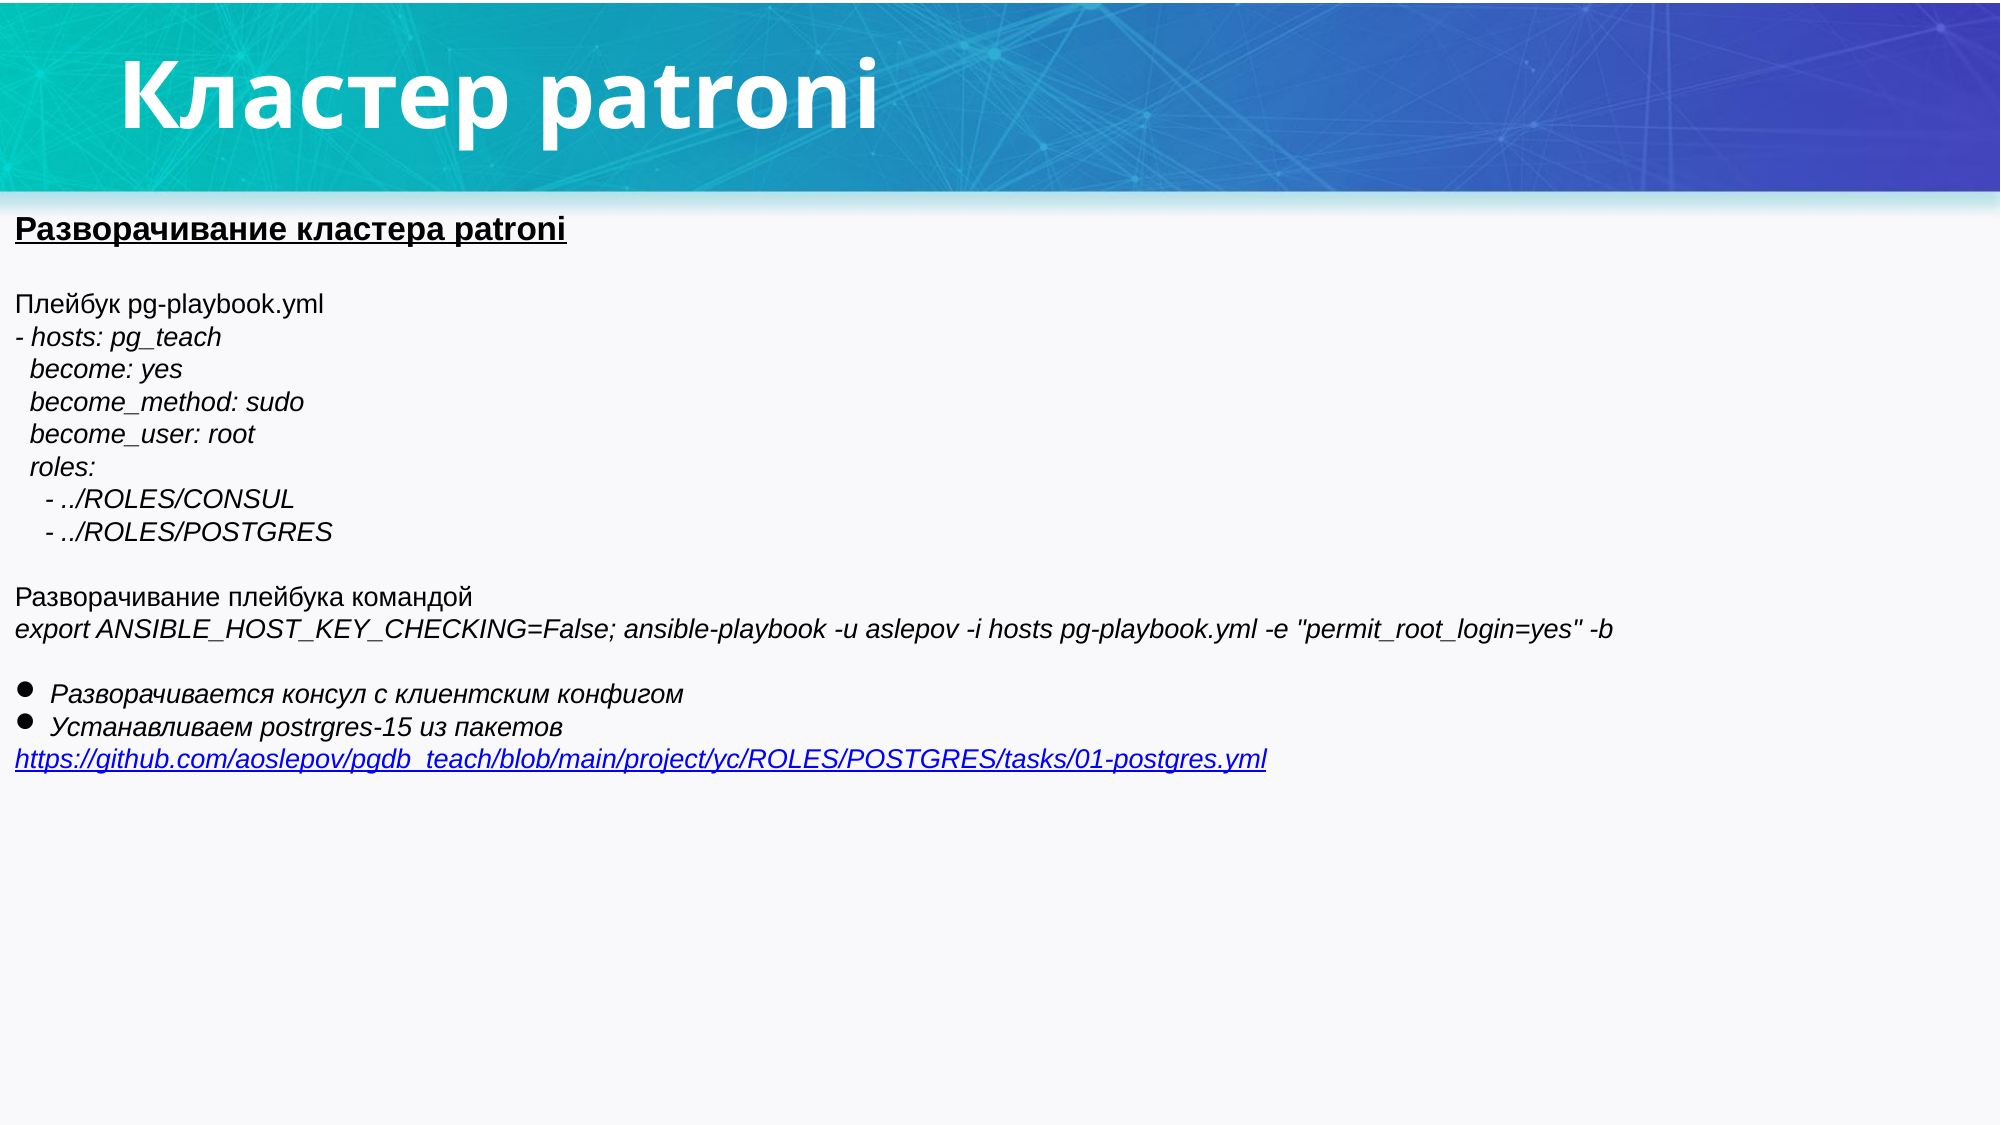

Кластер patroni
Разворачивание кластера patroni
Плейбук pg-playbook.yml
- hosts: pg_teach
 become: yes
 become_method: sudo
 become_user: root
 roles:
 - ../ROLES/CONSUL
 - ../ROLES/POSTGRES
Разворачивание плейбука командой
export ANSIBLE_HOST_KEY_CHECKING=False; ansible-playbook -u aslepov -i hosts pg-playbook.yml -e "permit_root_login=yes" -b
Разворачивается консул с клиентским конфигом
Устанавливаем postrgres-15 из пакетов
https://github.com/aoslepov/pgdb_teach/blob/main/project/yc/ROLES/POSTGRES/tasks/01-postgres.yml